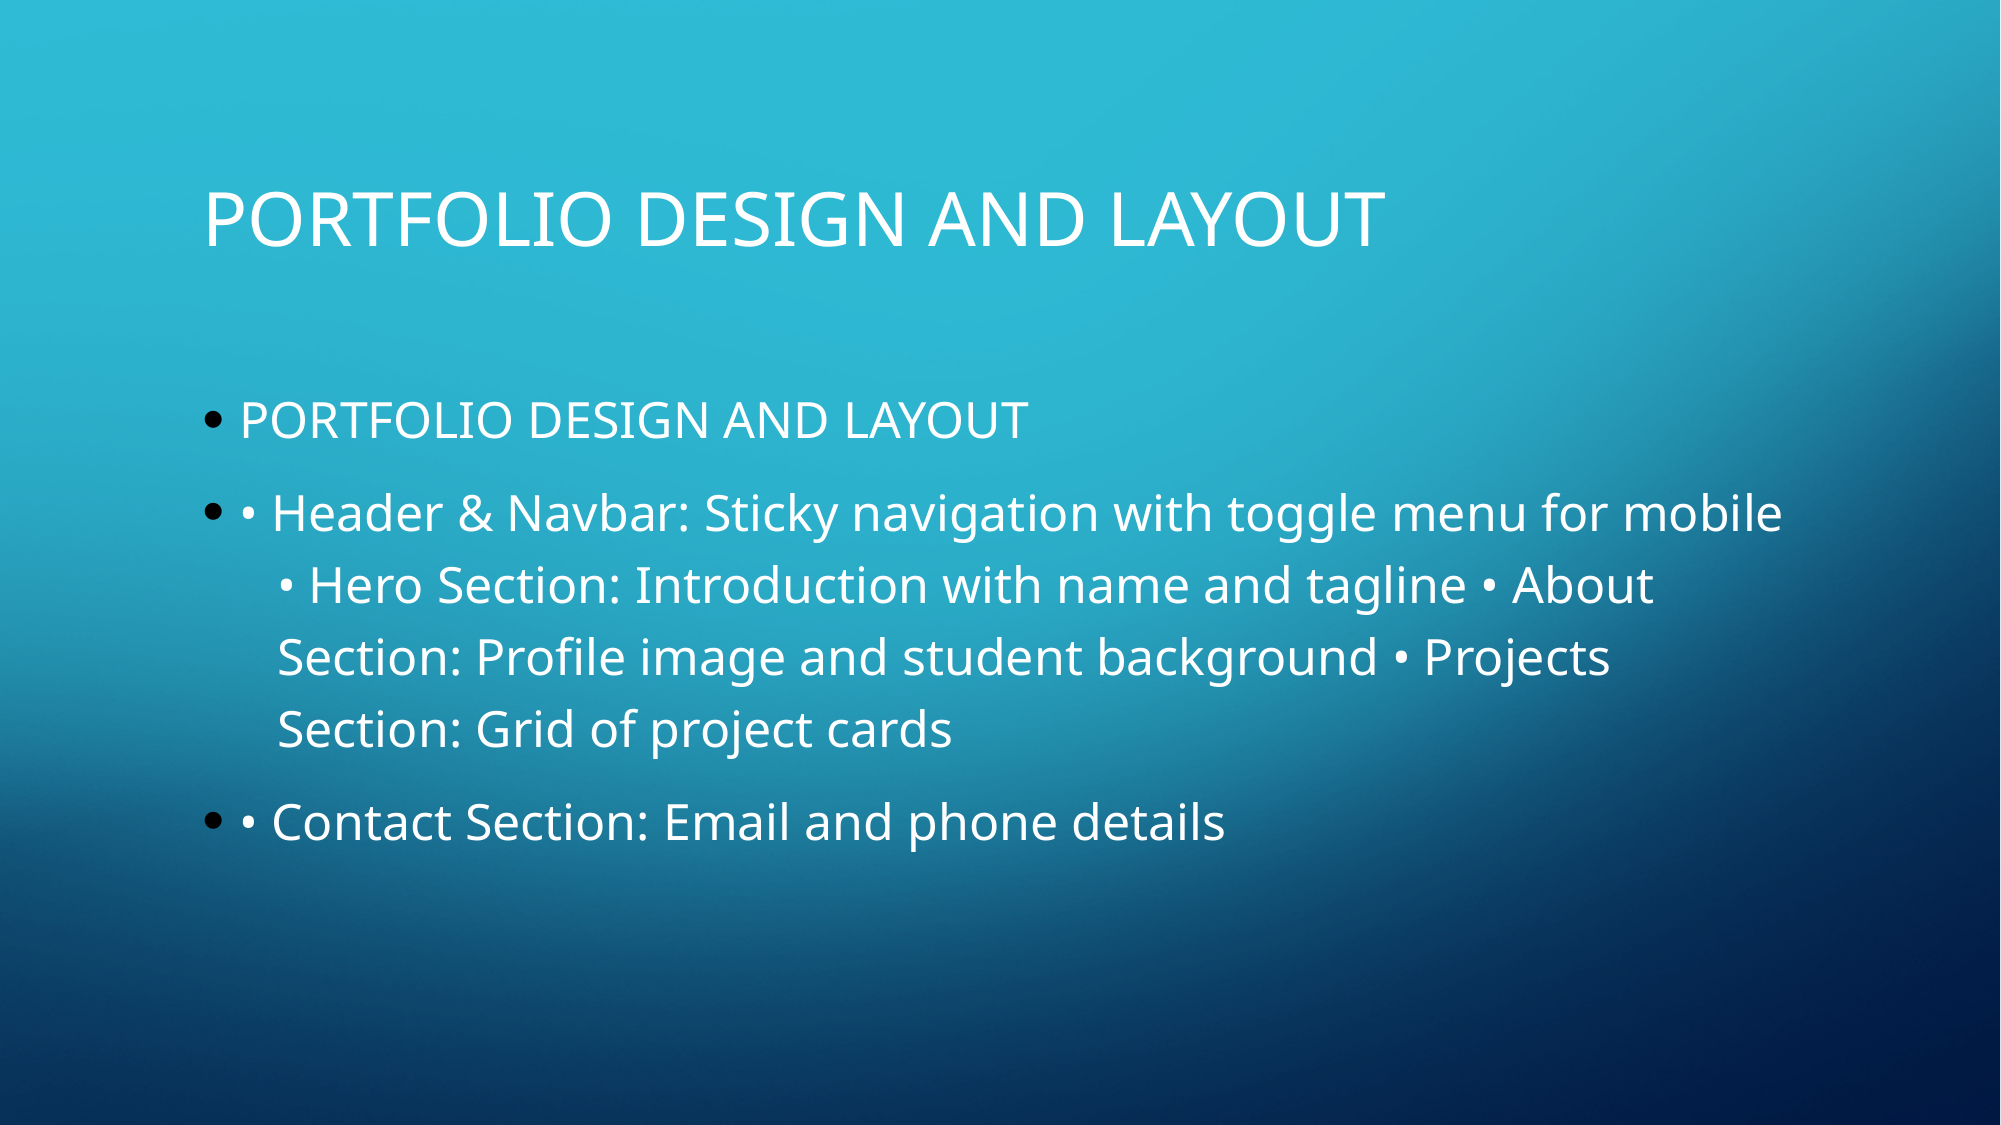

# Portfolio design and layout
PORTFOLIO DESIGN AND LAYOUT
• Header & Navbar: Sticky navigation with toggle menu for mobile • Hero Section: Introduction with name and tagline • About Section: Profile image and student background • Projects Section: Grid of project cards
• Contact Section: Email and phone details